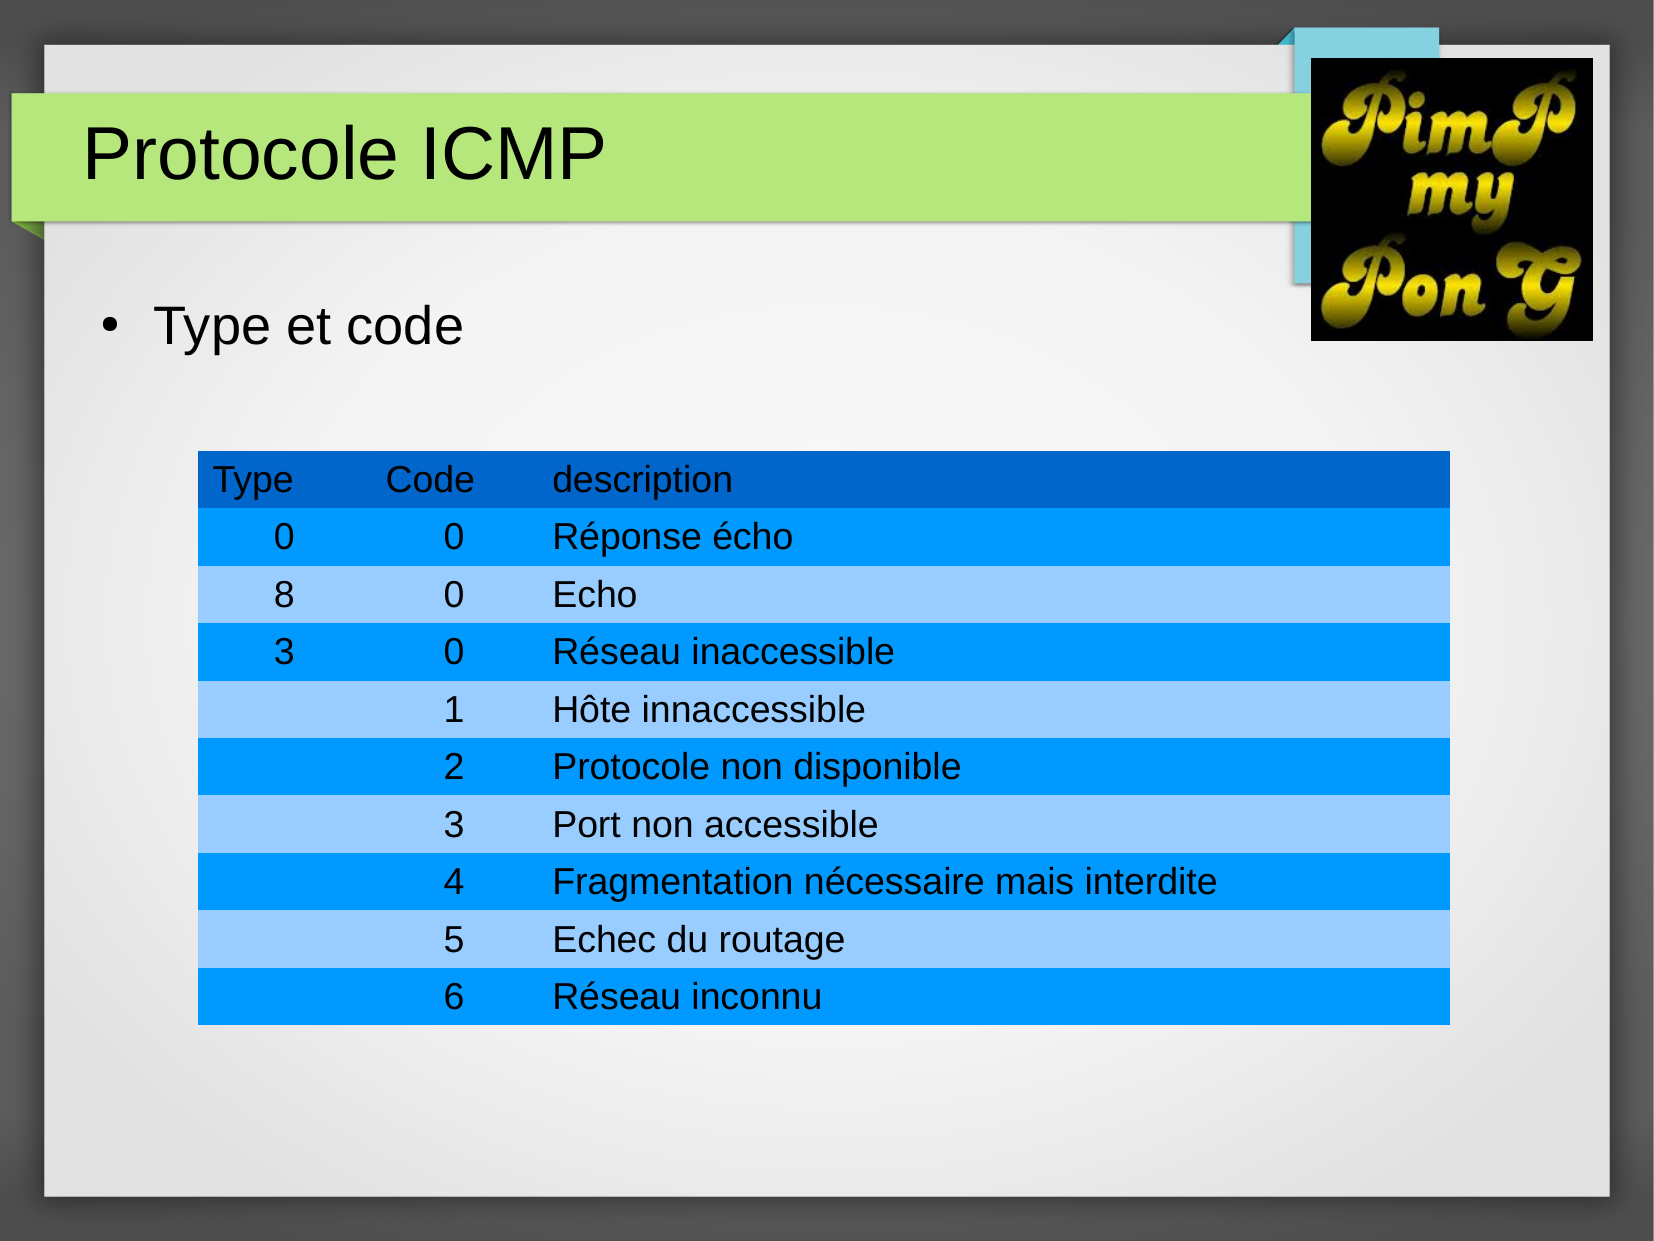

# Protocole ICMP
Type et code
| Type | Code | description |
| --- | --- | --- |
| 0 | 0 | Réponse écho |
| 8 | 0 | Echo |
| 3 | 0 | Réseau inaccessible |
| | 1 | Hôte innaccessible |
| | 2 | Protocole non disponible |
| | 3 | Port non accessible |
| | 4 | Fragmentation nécessaire mais interdite |
| | 5 | Echec du routage |
| | 6 | Réseau inconnu |